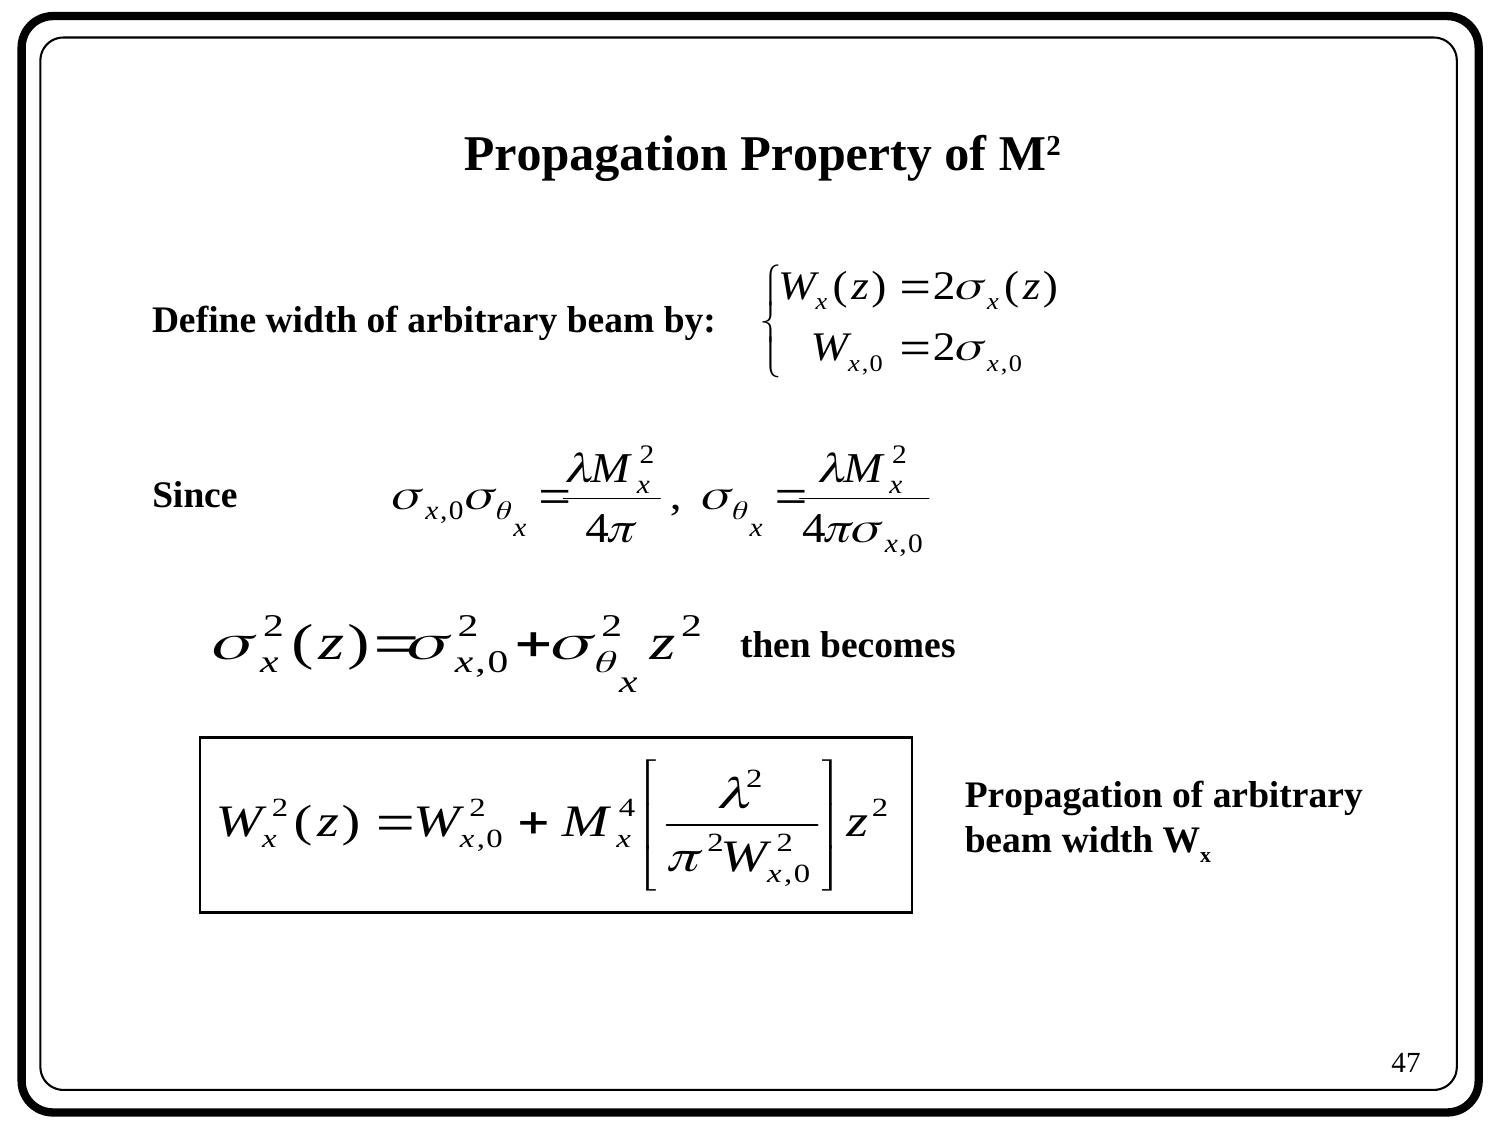

# Propagation Property of M2
Define width of arbitrary beam by:
Since
then becomes
Propagation of arbitrary
beam width Wx